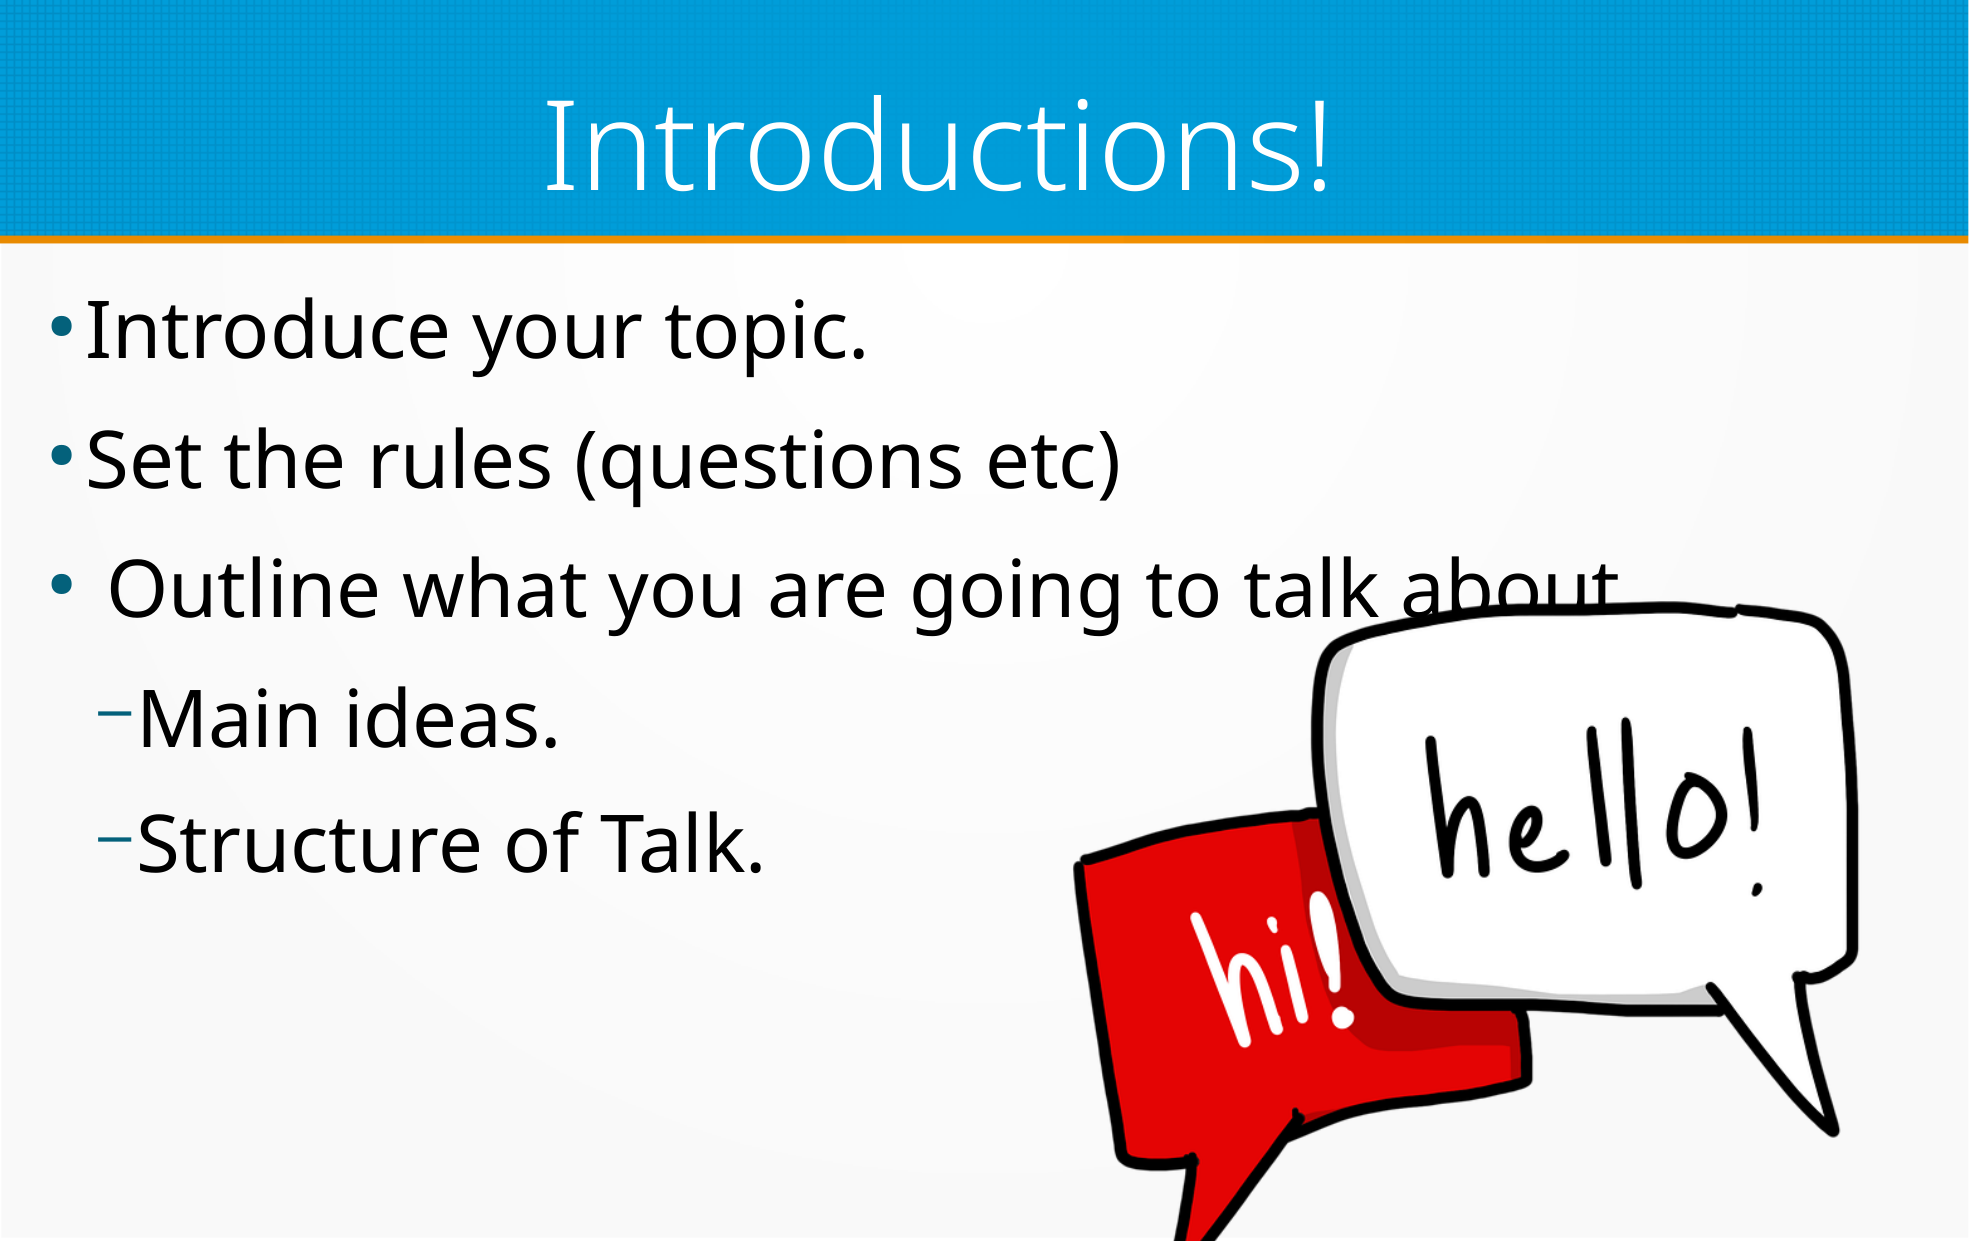

# Introductions!
Introduce your topic.
Set the rules (questions etc)
 Outline what you are going to talk about.
Main ideas.
Structure of Talk.